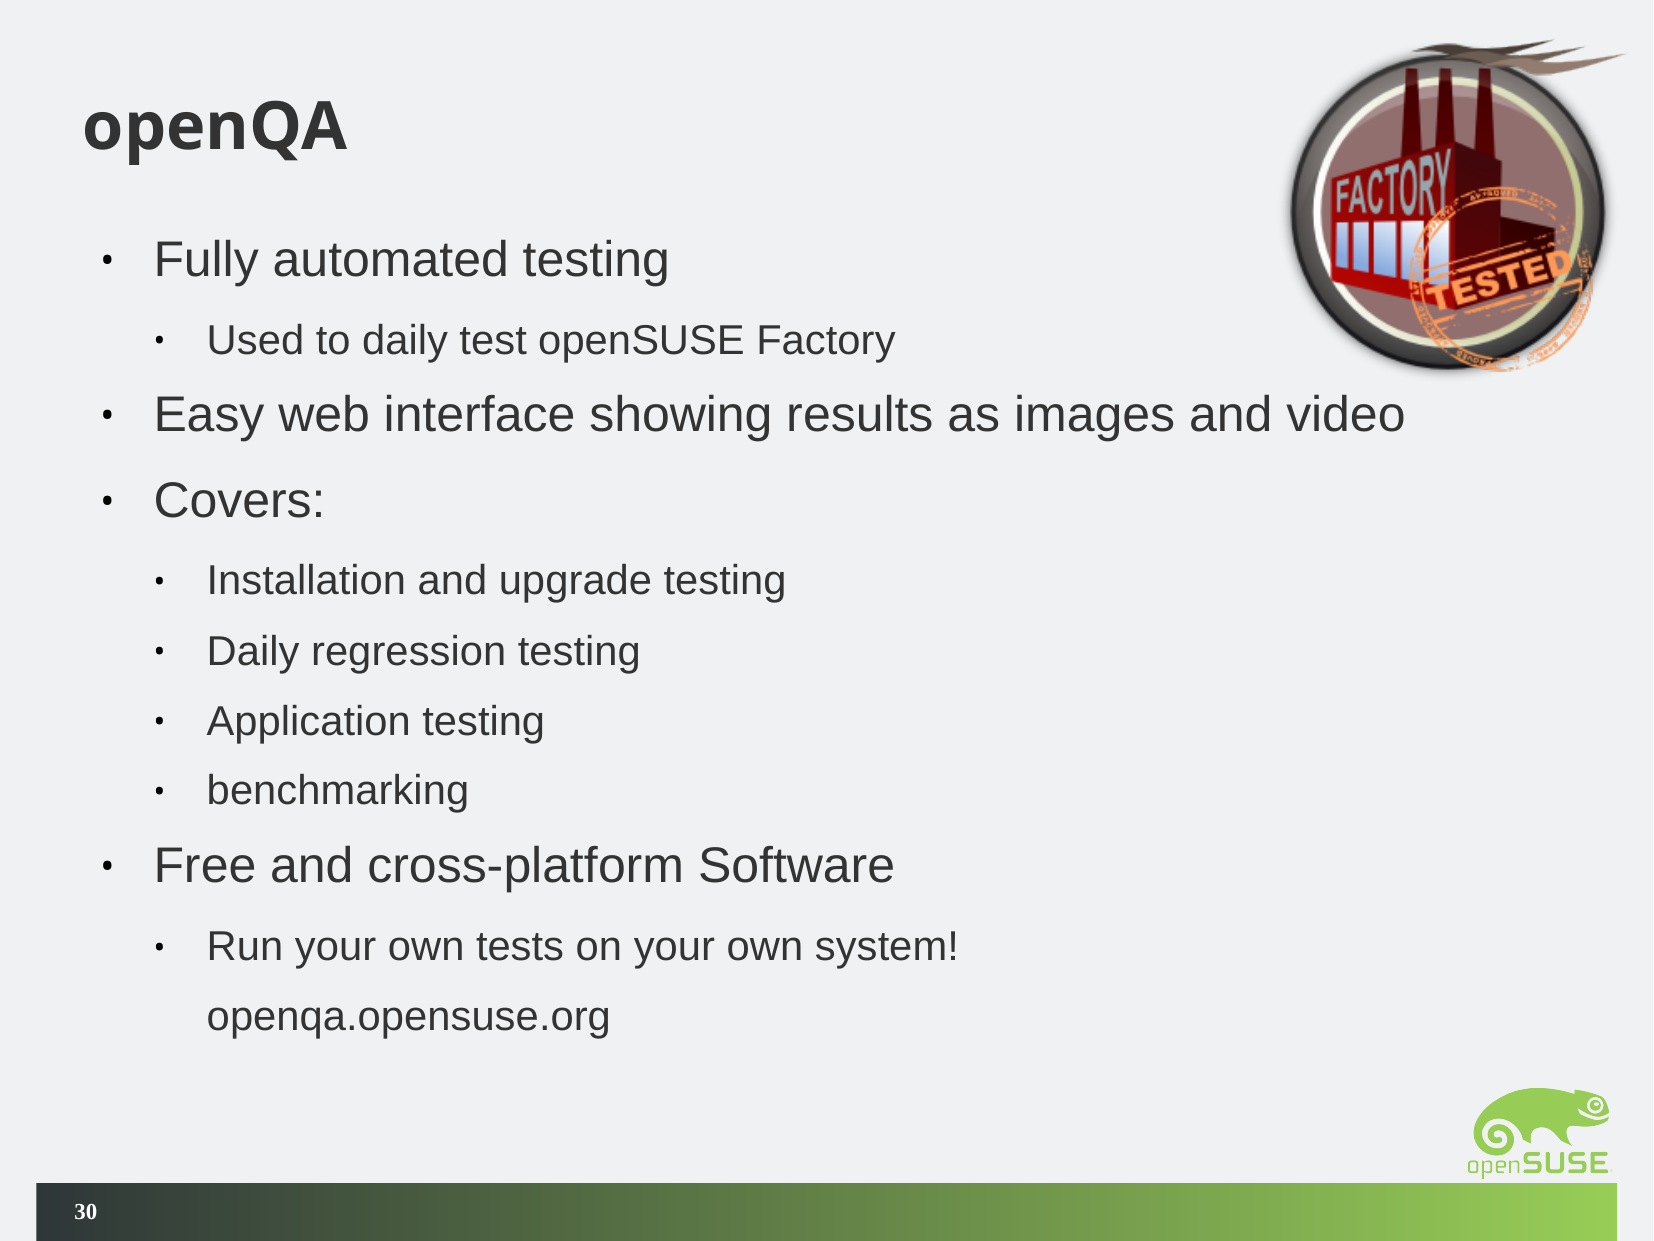

# openQA
Fully automated testing
Used to daily test openSUSE Factory
Easy web interface showing results as images and video
Covers:
Installation and upgrade testing
Daily regression testing
Application testing
benchmarking
Free and cross-platform Software
Run your own tests on your own system!
openqa.opensuse.org
30